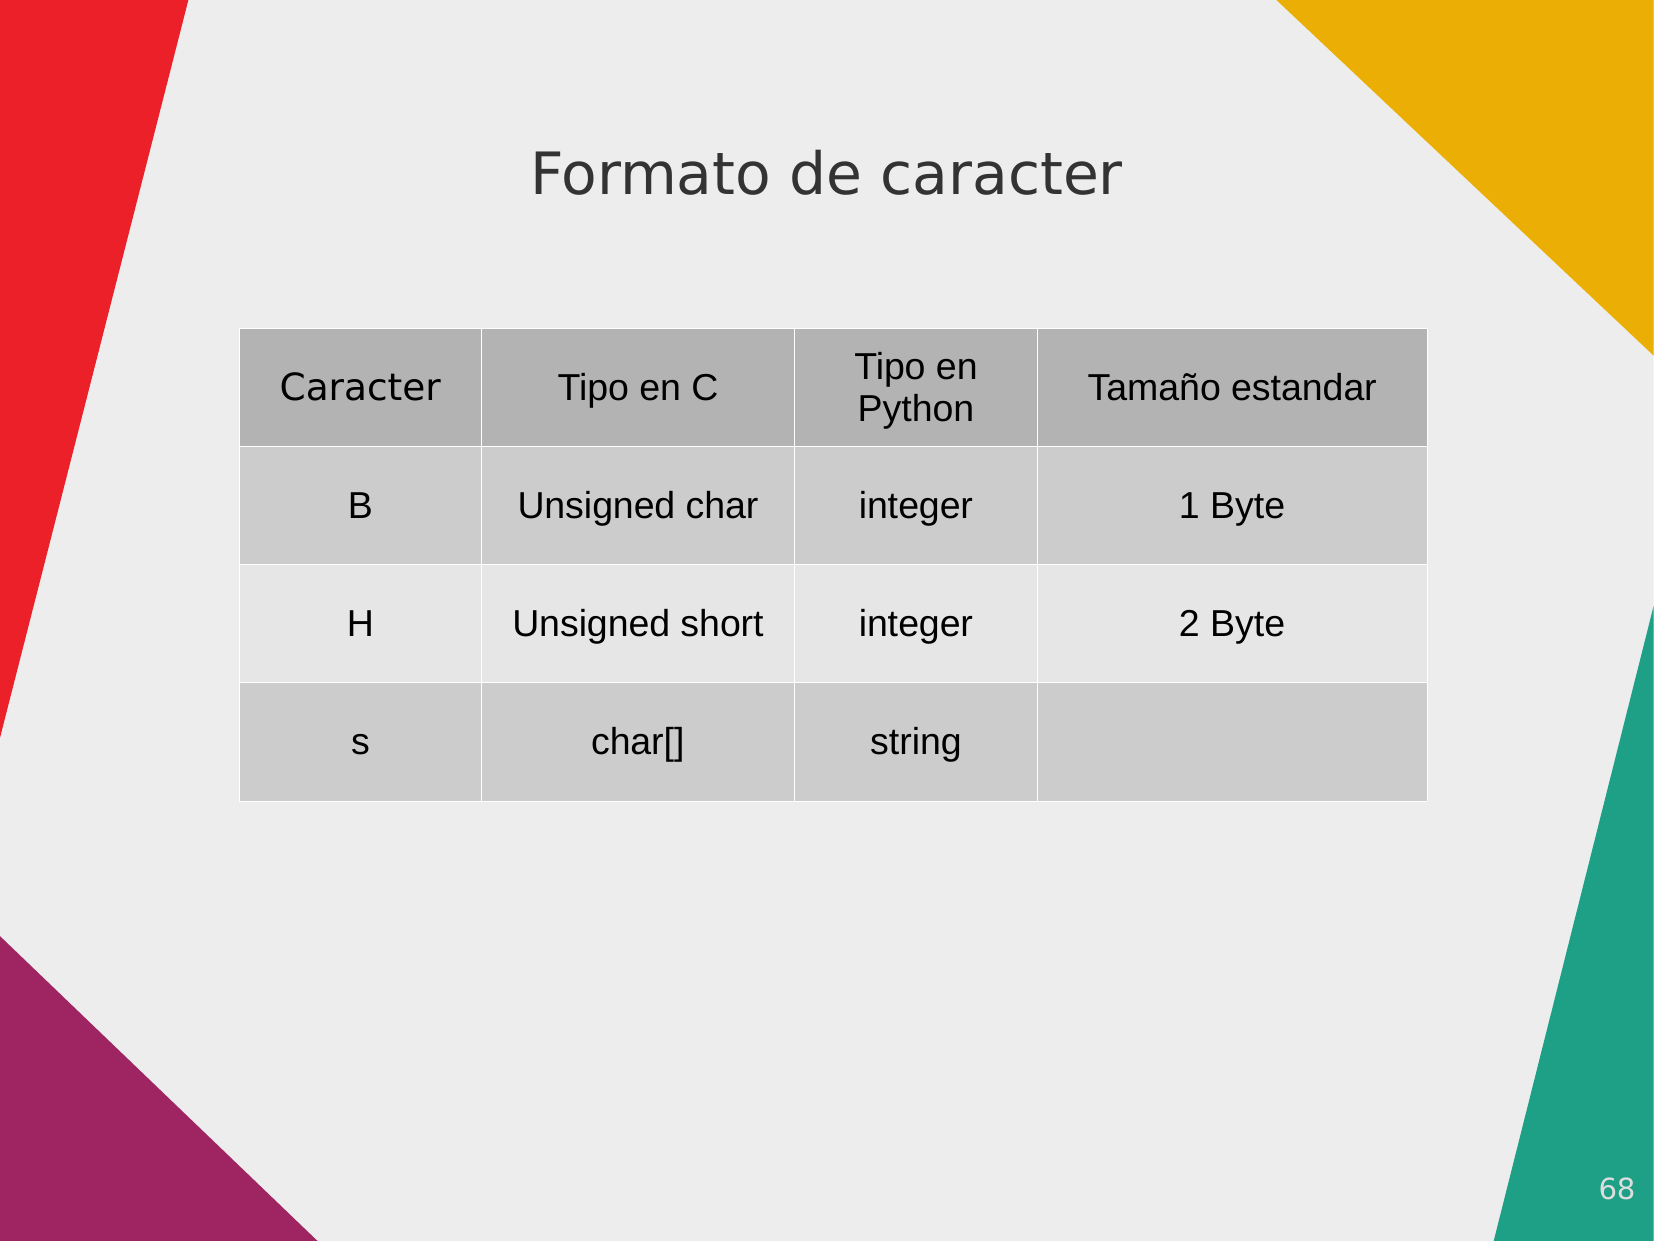

Formato de caracter
| Caracter | Tipo en C | Tipo en Python | Tamaño estandar |
| --- | --- | --- | --- |
| B | Unsigned char | integer | 1 Byte |
| H | Unsigned short | integer | 2 Byte |
| s | char[] | string | |
68